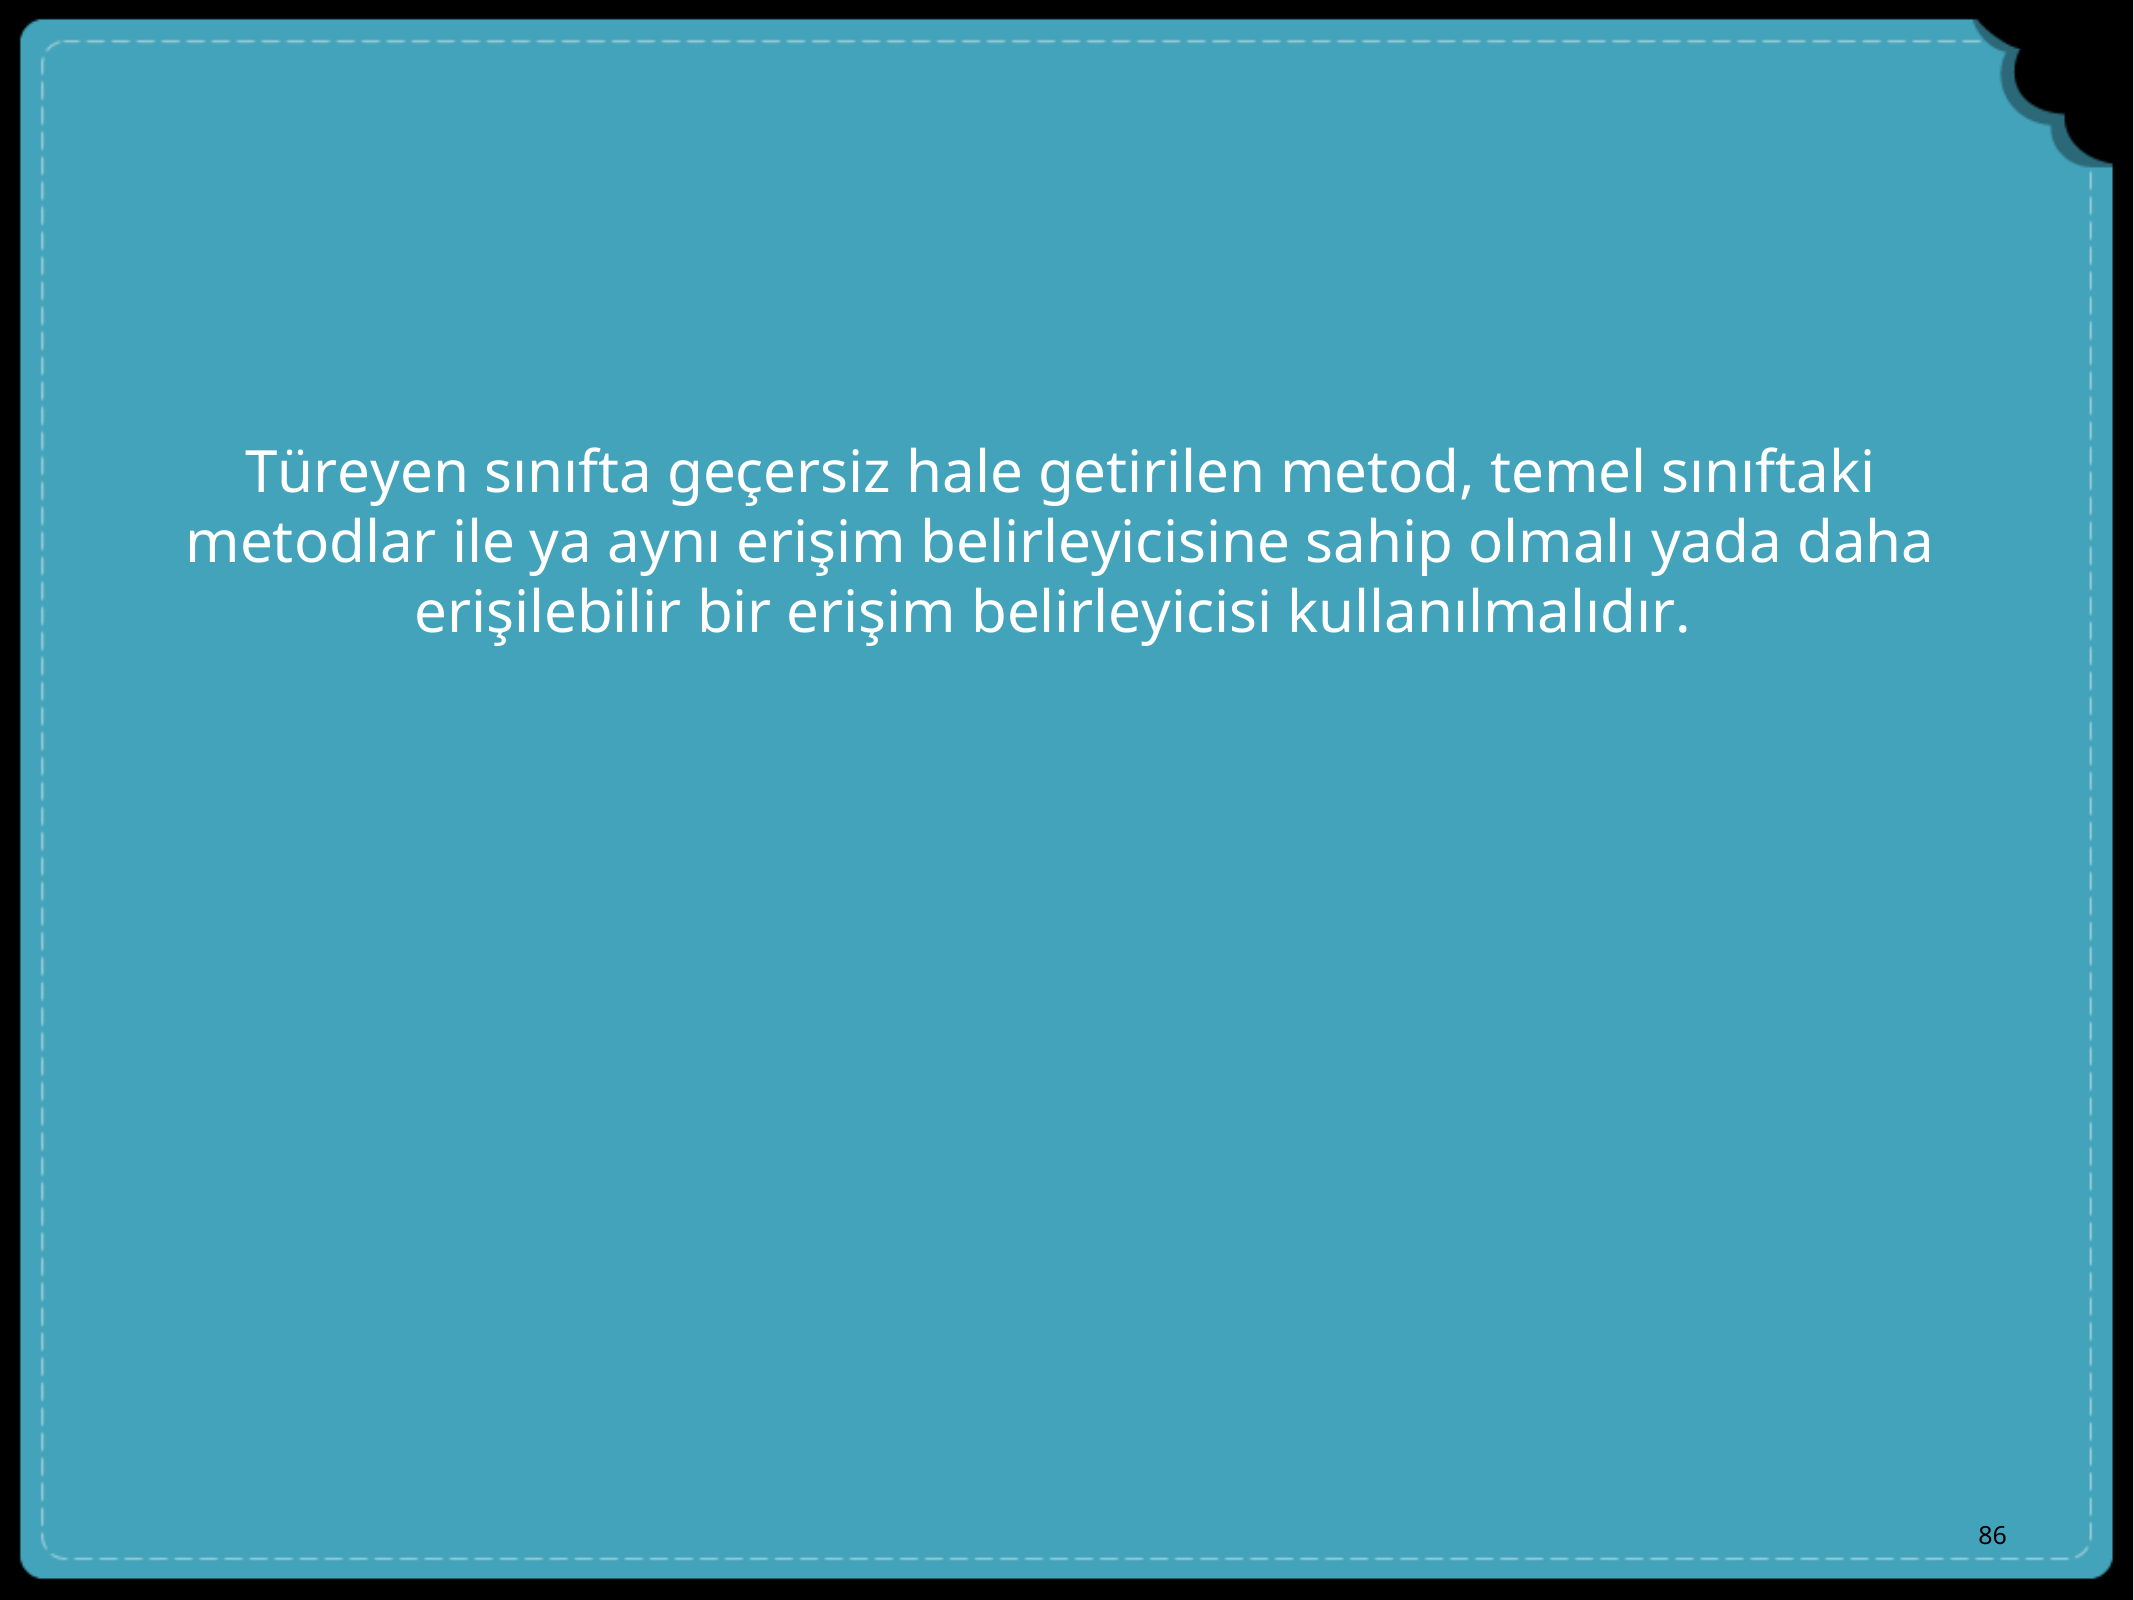

# Türeyen sınıfta geçersiz hale getirilen metod, temel sınıftaki metodlar ile ya aynı erişim belirleyicisine sahip olmalı yada daha erişilebilir bir erişim belirleyicisi kullanılmalıdır.
86